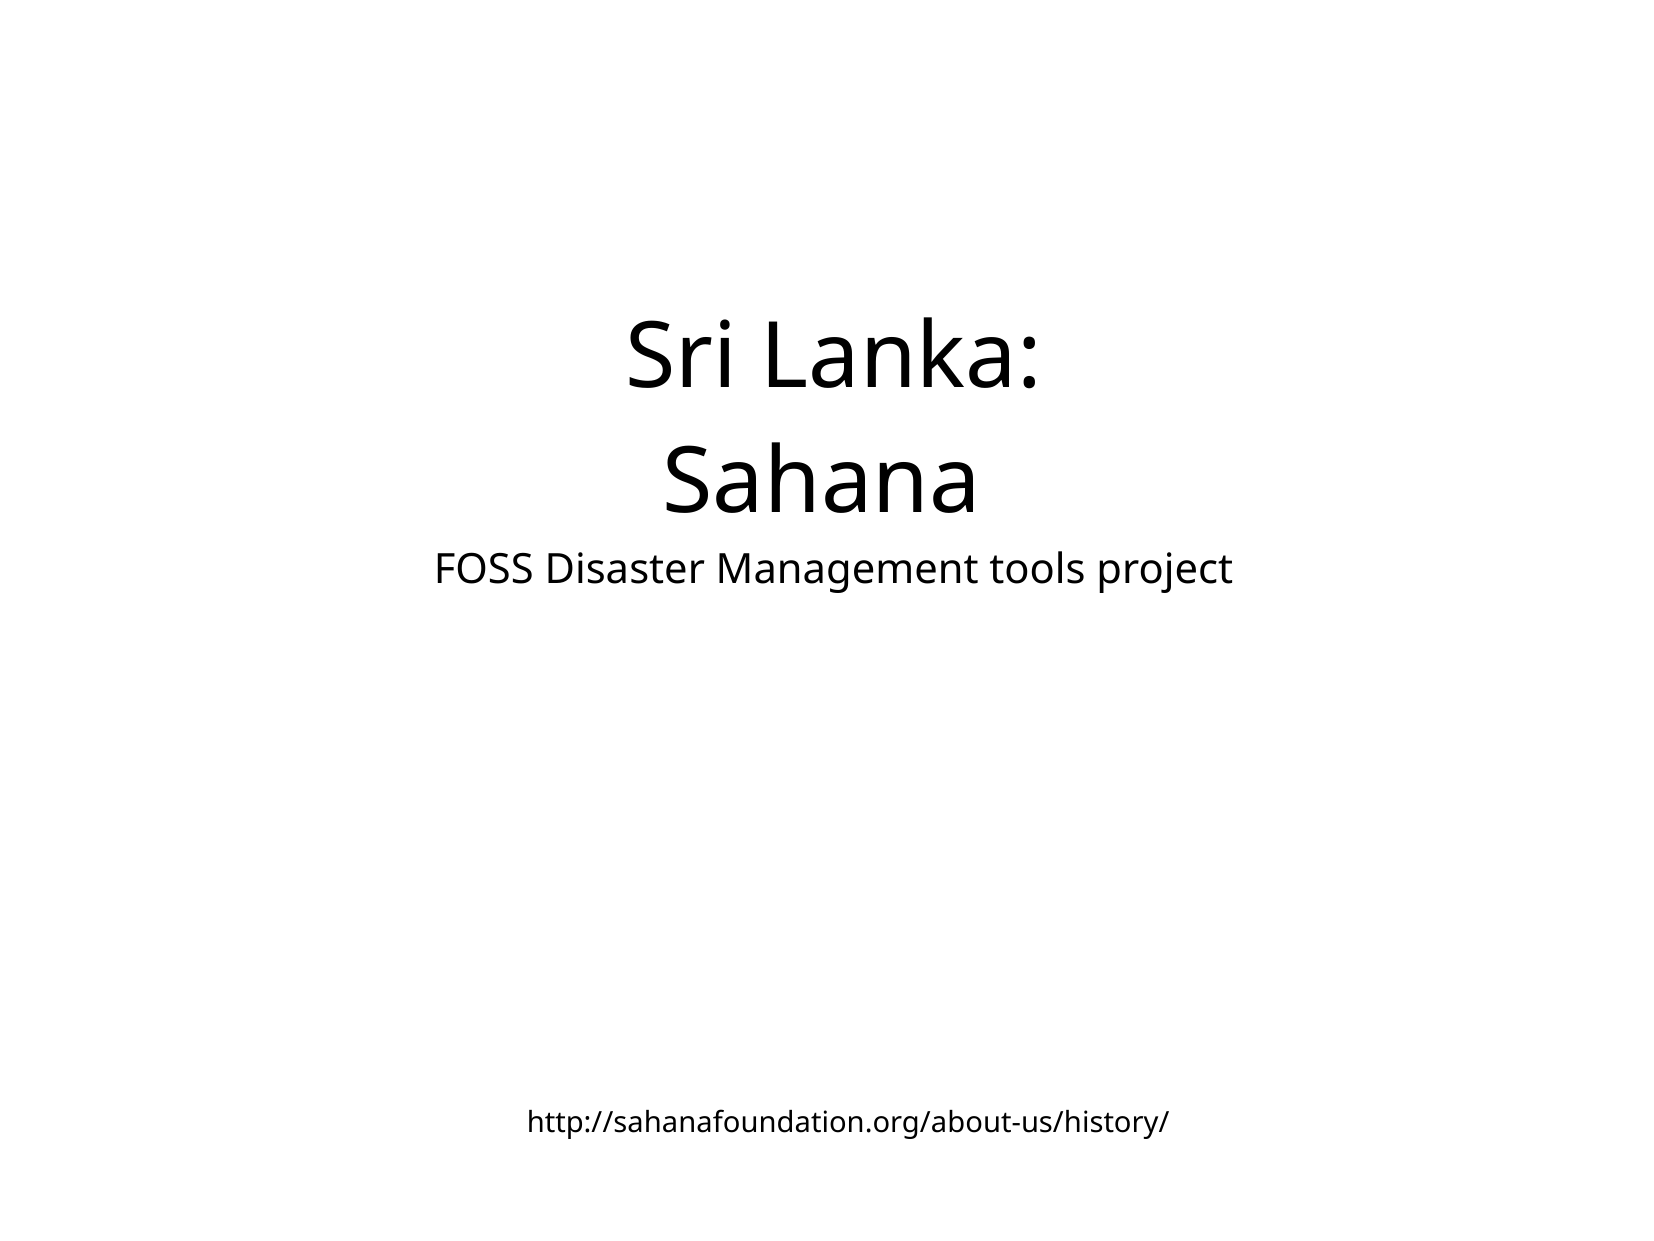

Sri Lanka:
Sahana
FOSS Disaster Management tools project
# http://sahanafoundation.org/about-us/history/